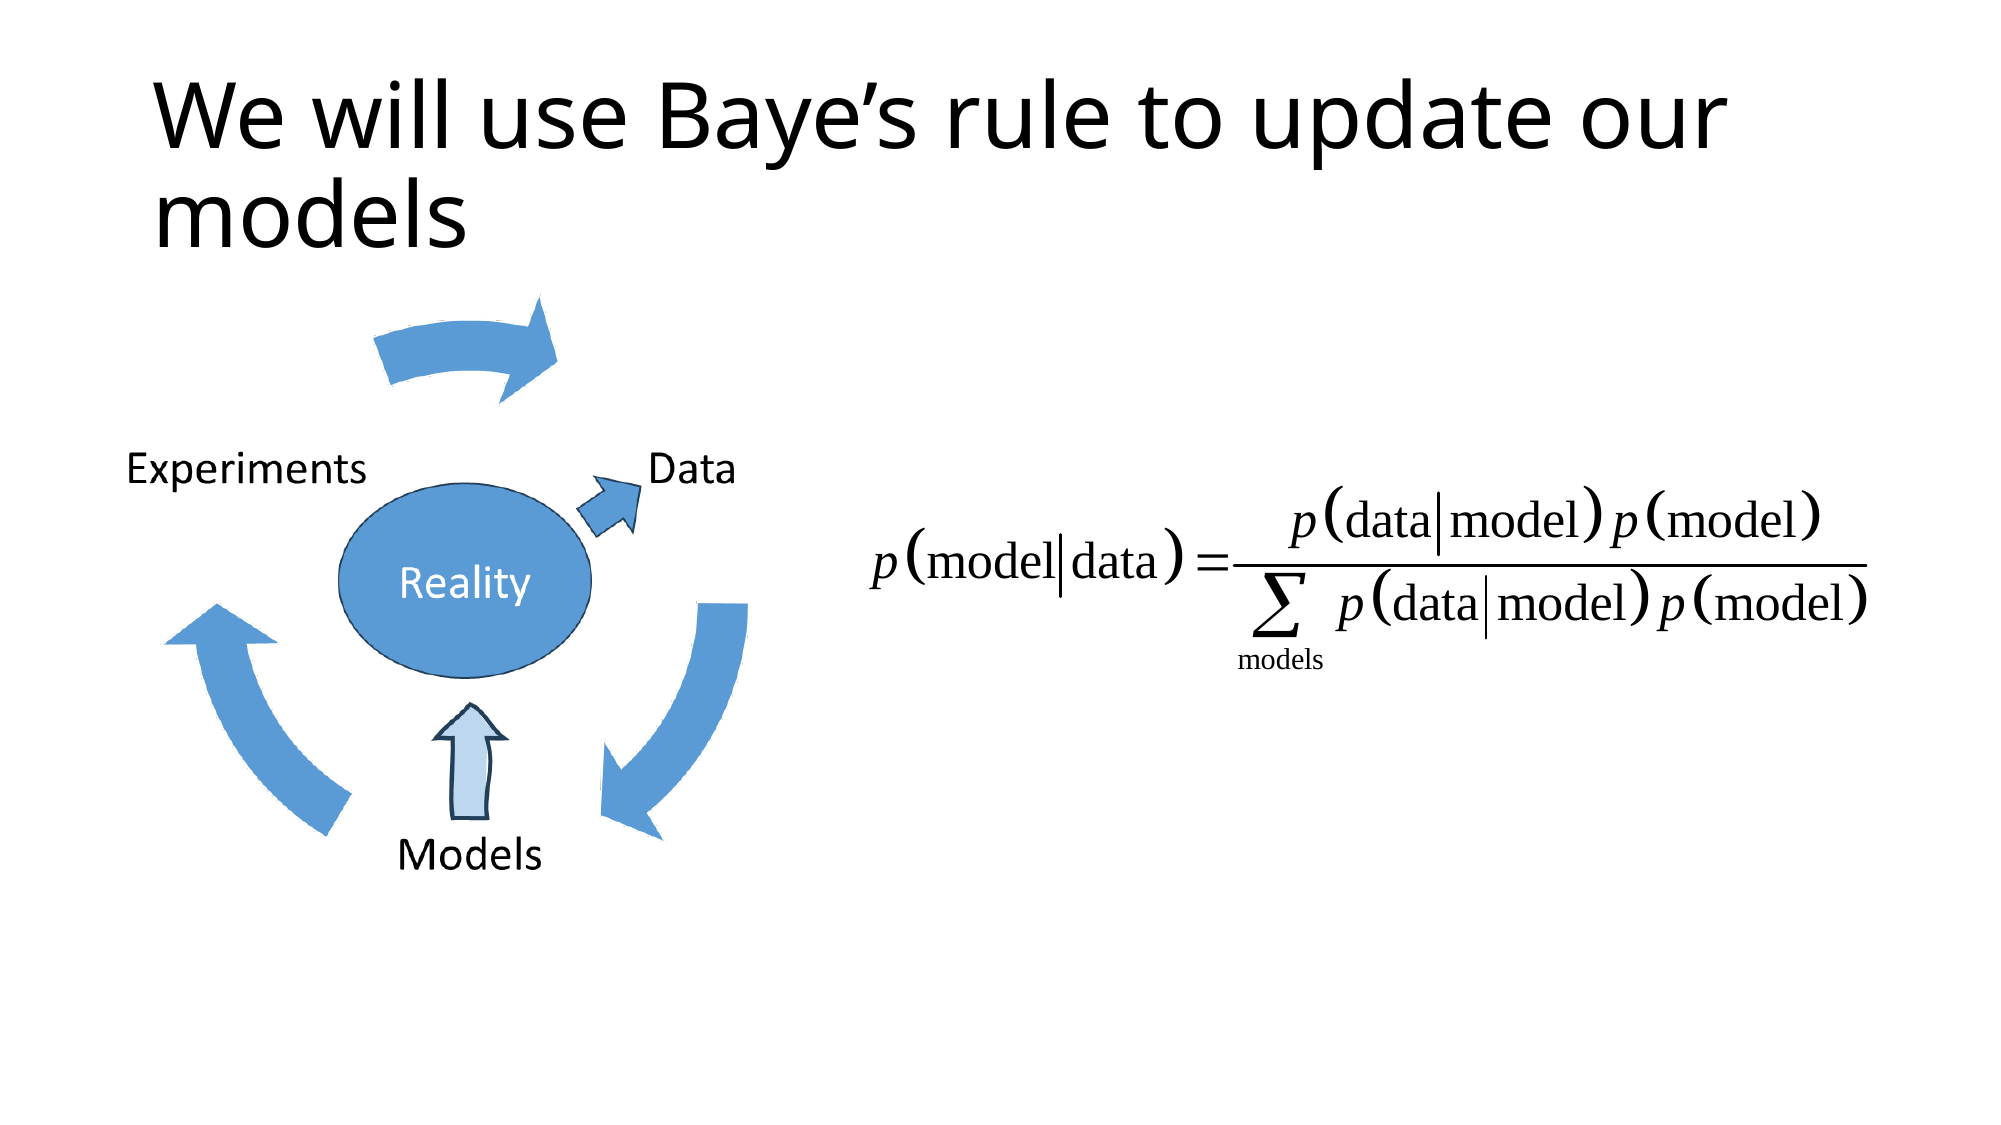

# We will use Baye’s rule to update our models